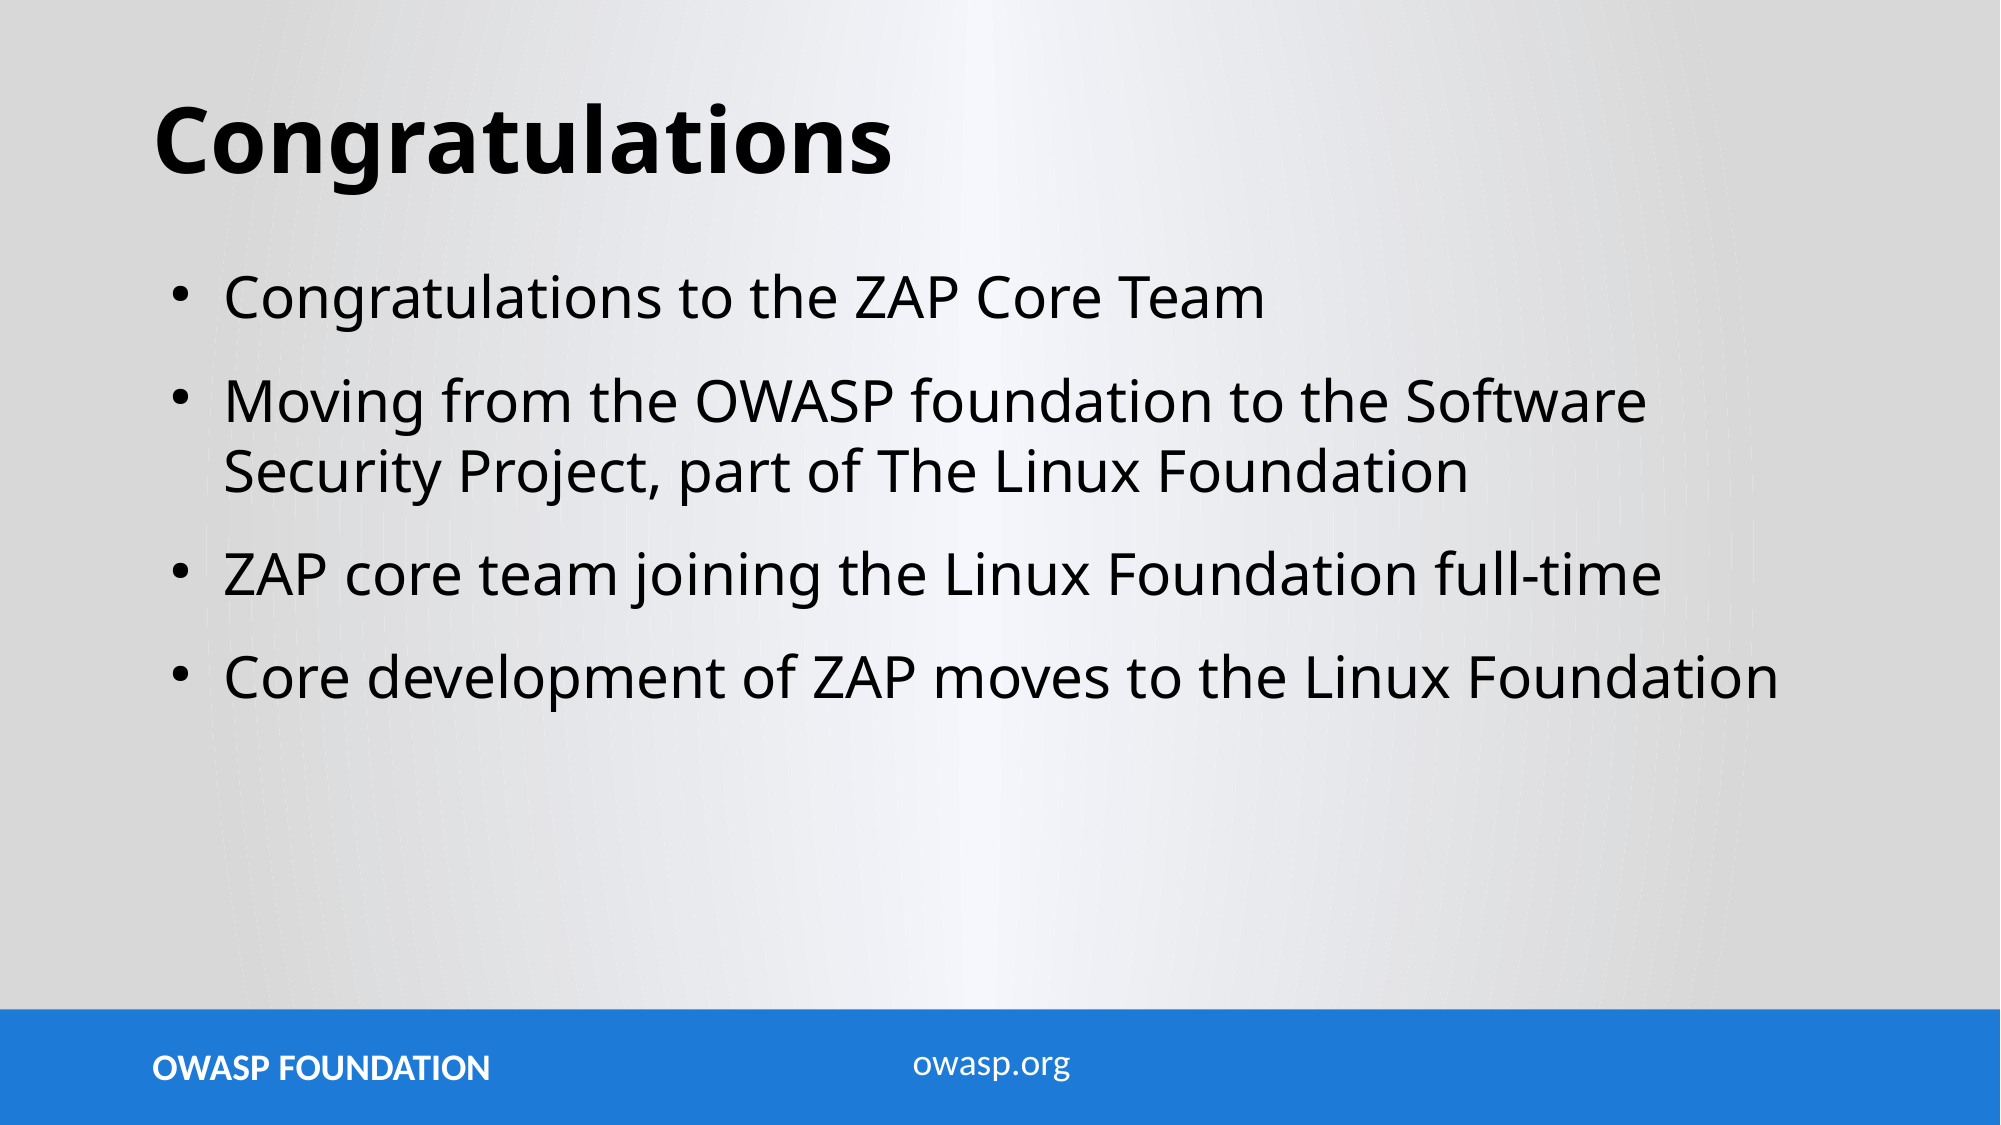

# Congratulations
Congratulations to the ZAP Core Team
Moving from the OWASP foundation to the Software Security Project, part of The Linux Foundation
ZAP core team joining the Linux Foundation full-time
Core development of ZAP moves to the Linux Foundation